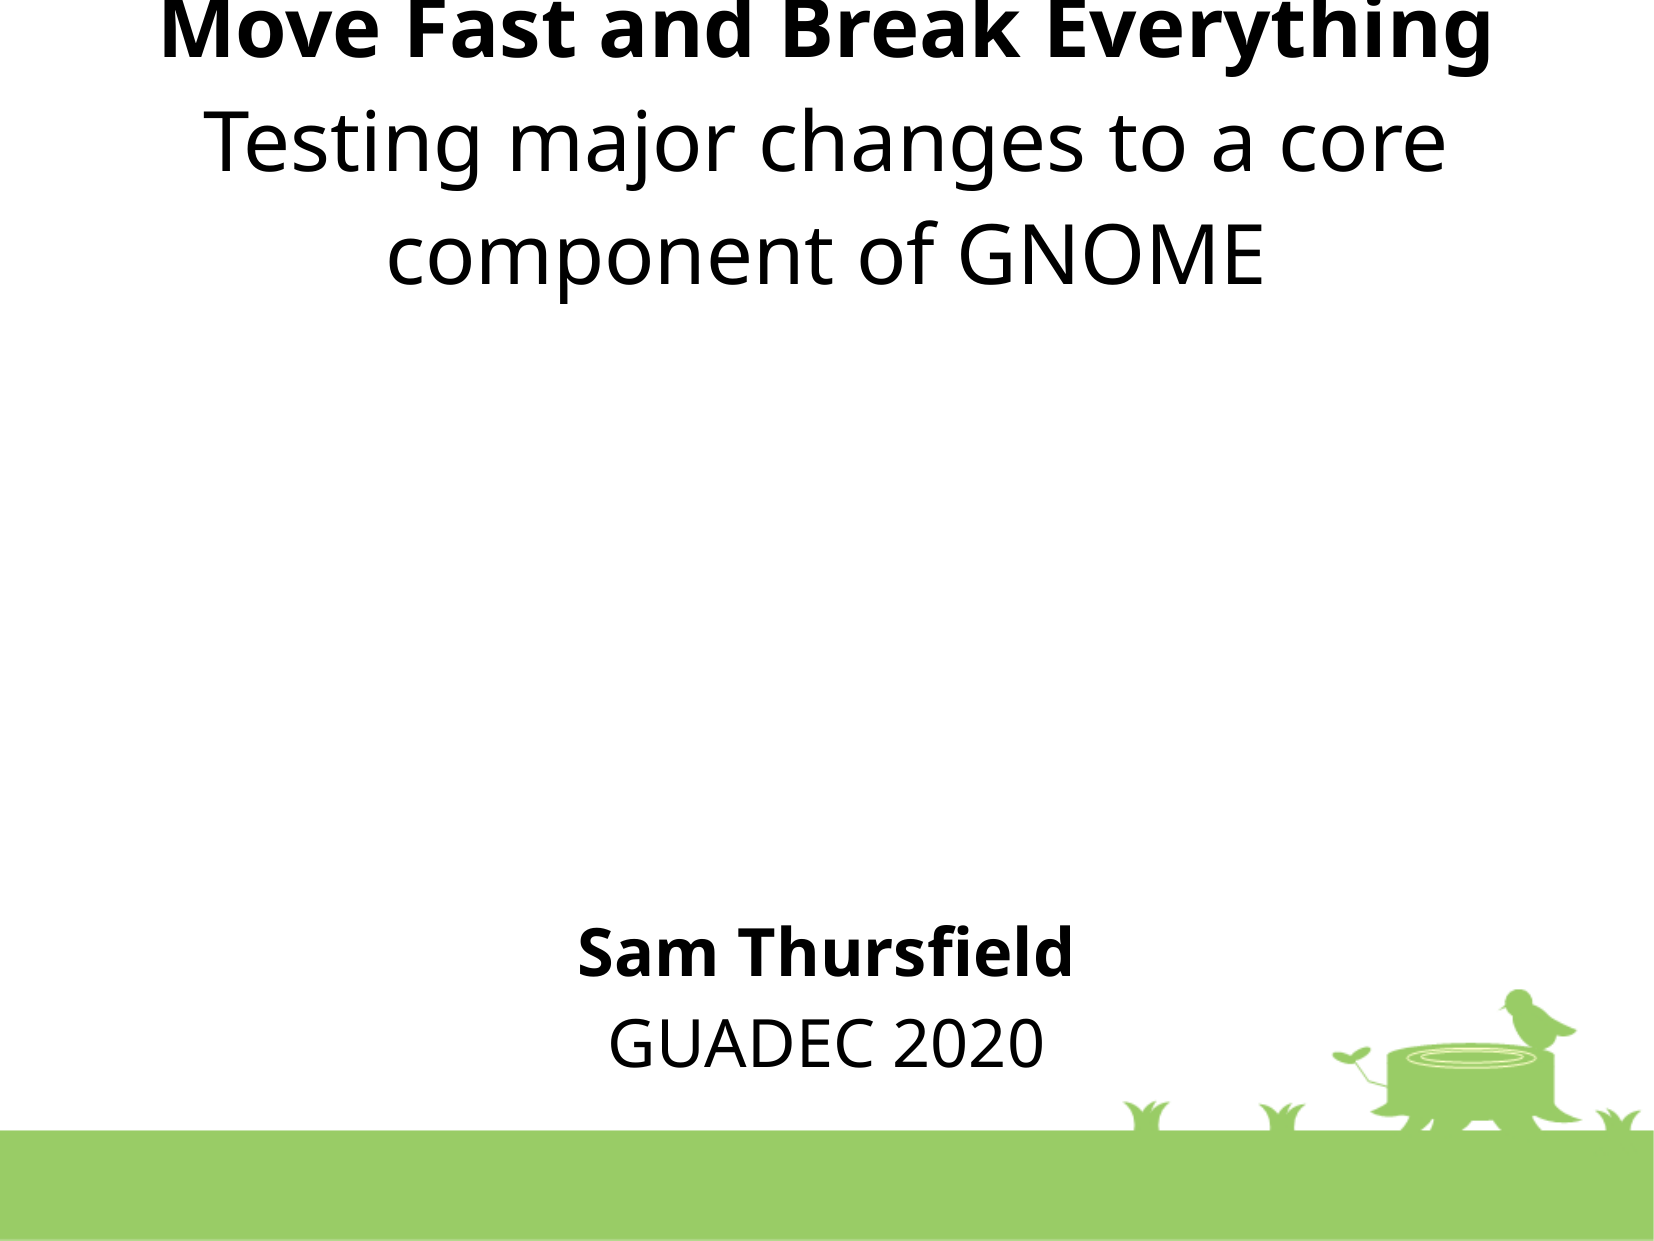

# Move Fast and Break Everything
Testing major changes to a core component of GNOME
Sam Thursfield
GUADEC 2020